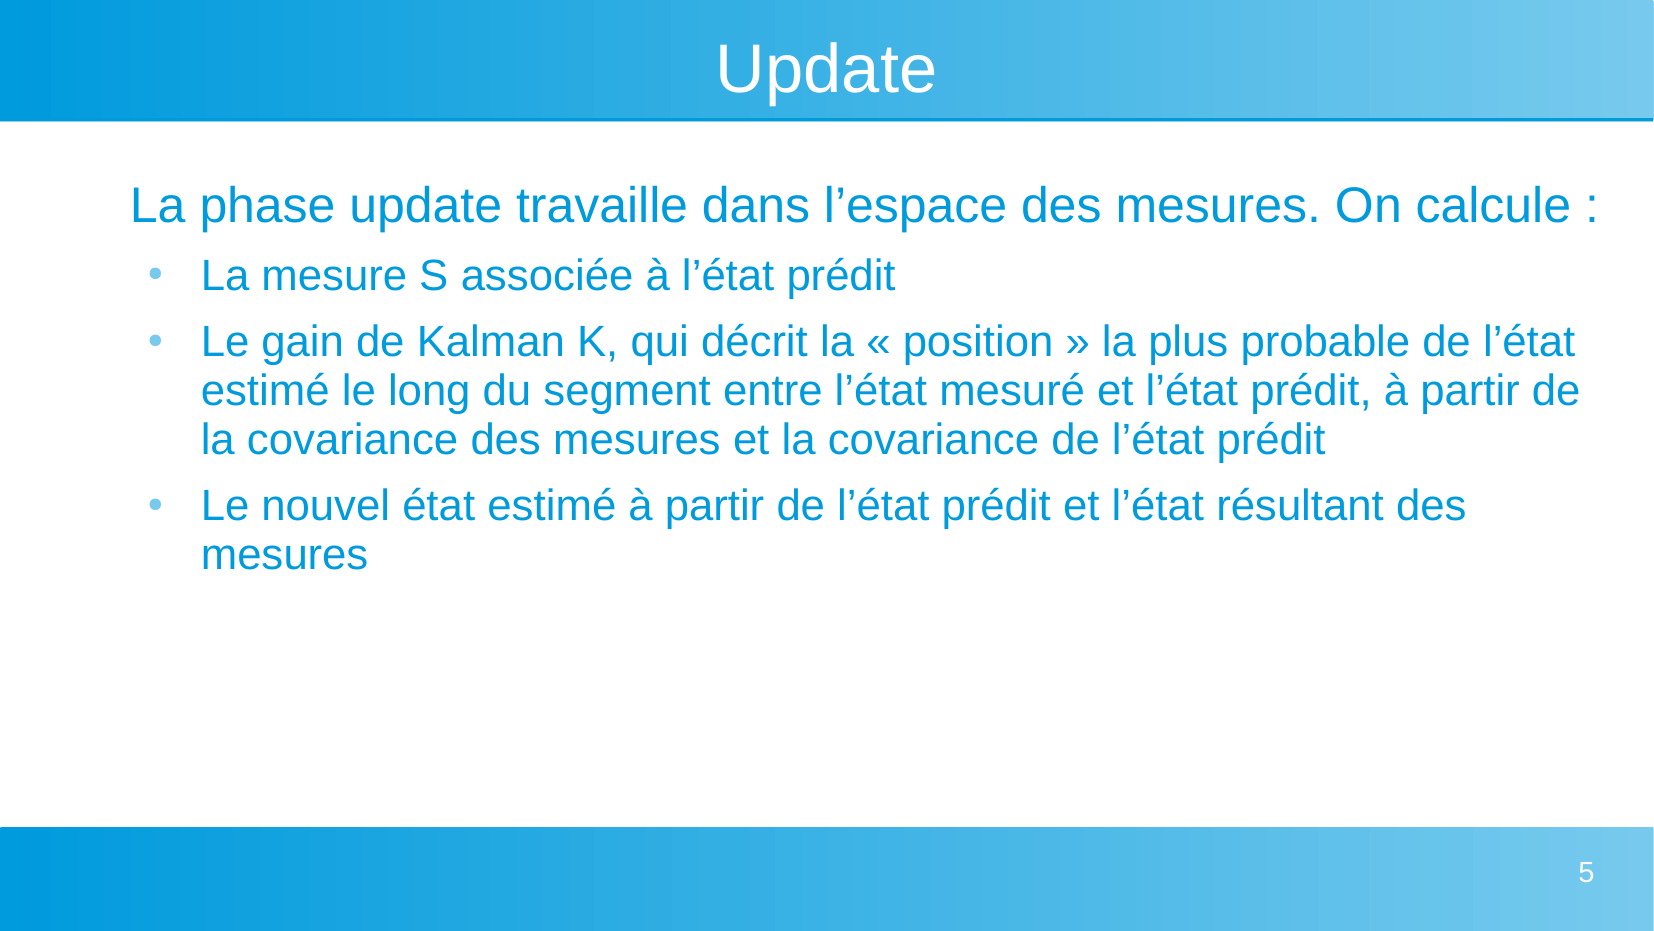

# Update
La phase update travaille dans l’espace des mesures. On calcule :
La mesure S associée à l’état prédit
Le gain de Kalman K, qui décrit la « position » la plus probable de l’état estimé le long du segment entre l’état mesuré et l’état prédit, à partir de la covariance des mesures et la covariance de l’état prédit
Le nouvel état estimé à partir de l’état prédit et l’état résultant des mesures
5